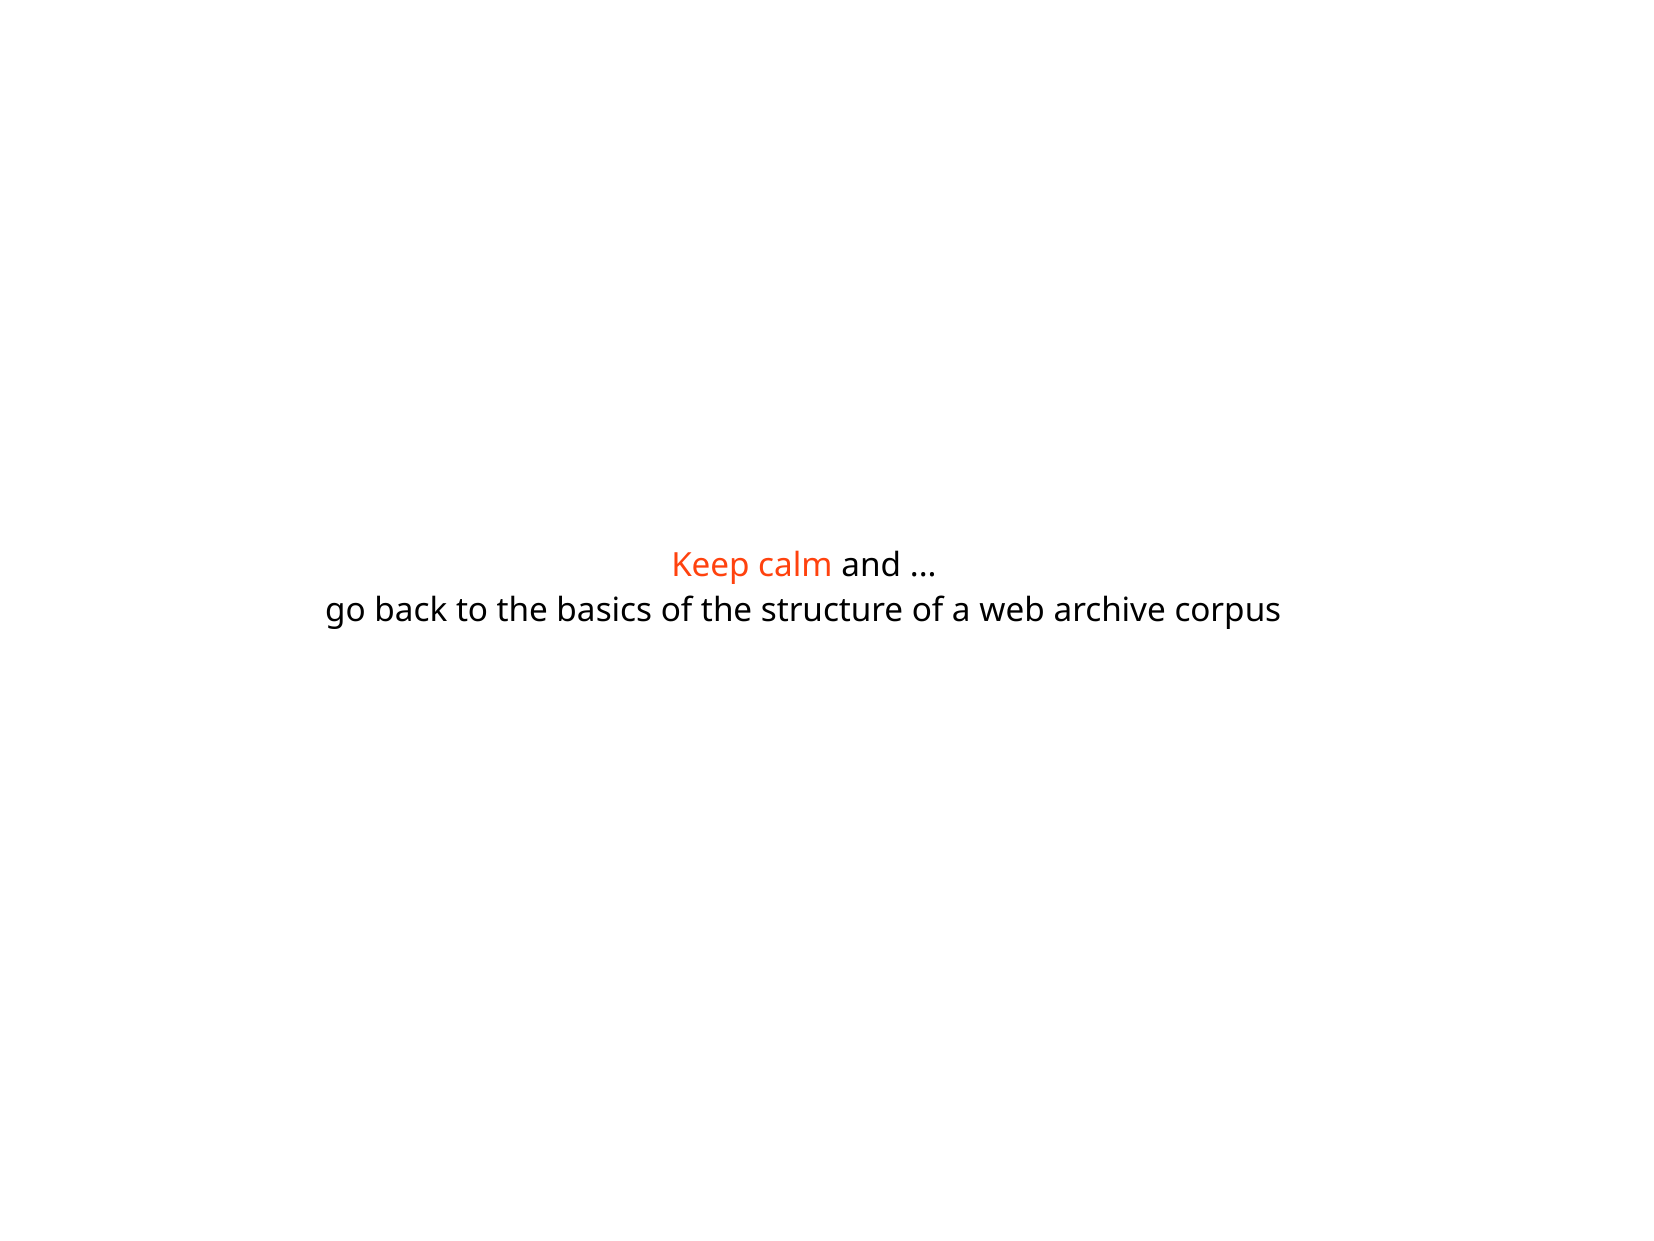

Keep calm and ...
go back to the basics of the structure of a web archive corpus